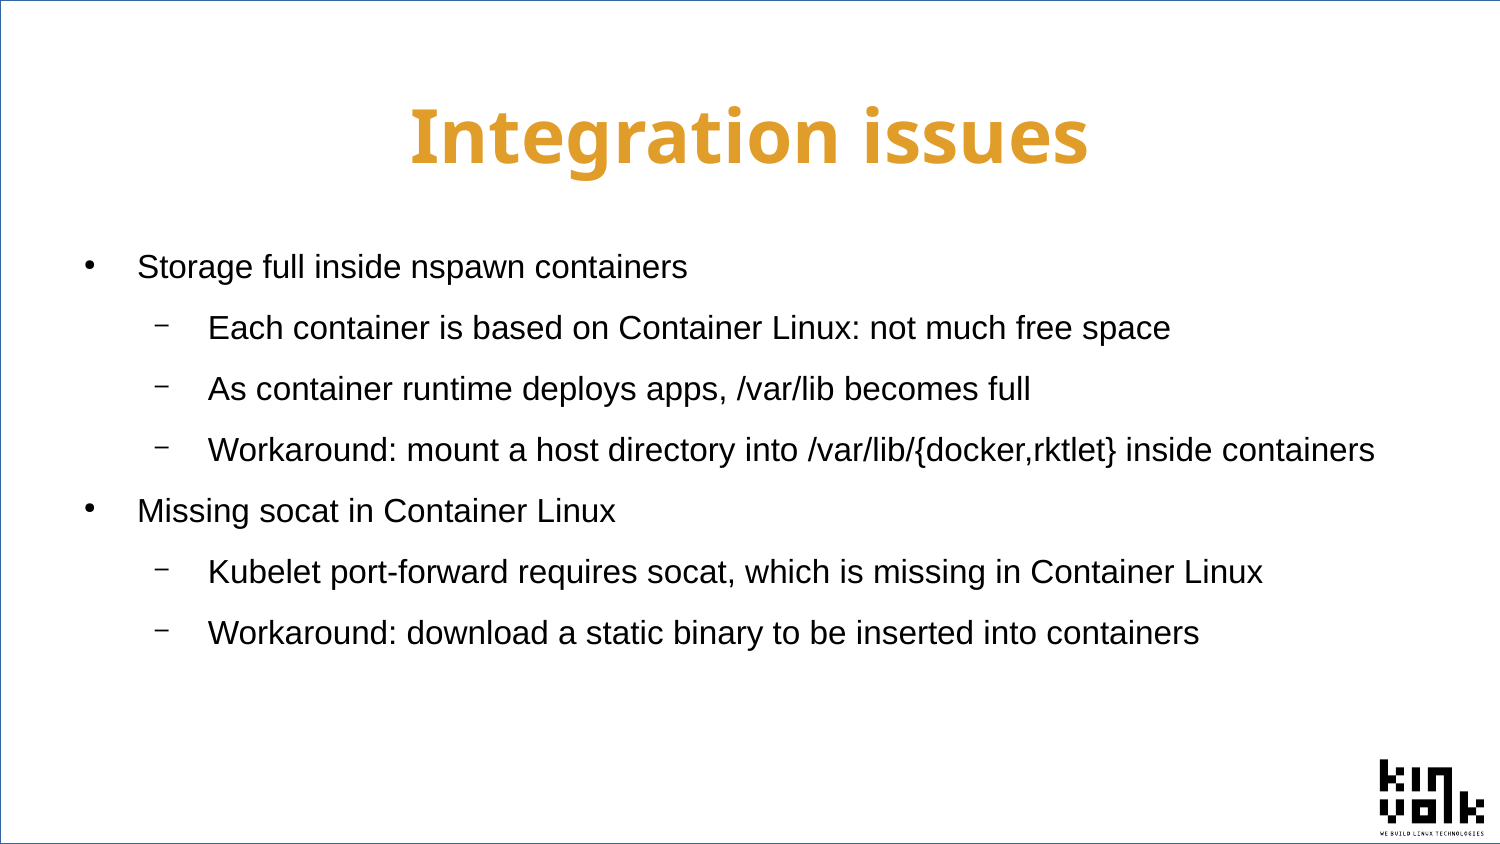

# Integration issues
Storage full inside nspawn containers
Each container is based on Container Linux: not much free space
As container runtime deploys apps, /var/lib becomes full
Workaround: mount a host directory into /var/lib/{docker,rktlet} inside containers
Missing socat in Container Linux
Kubelet port-forward requires socat, which is missing in Container Linux
Workaround: download a static binary to be inserted into containers